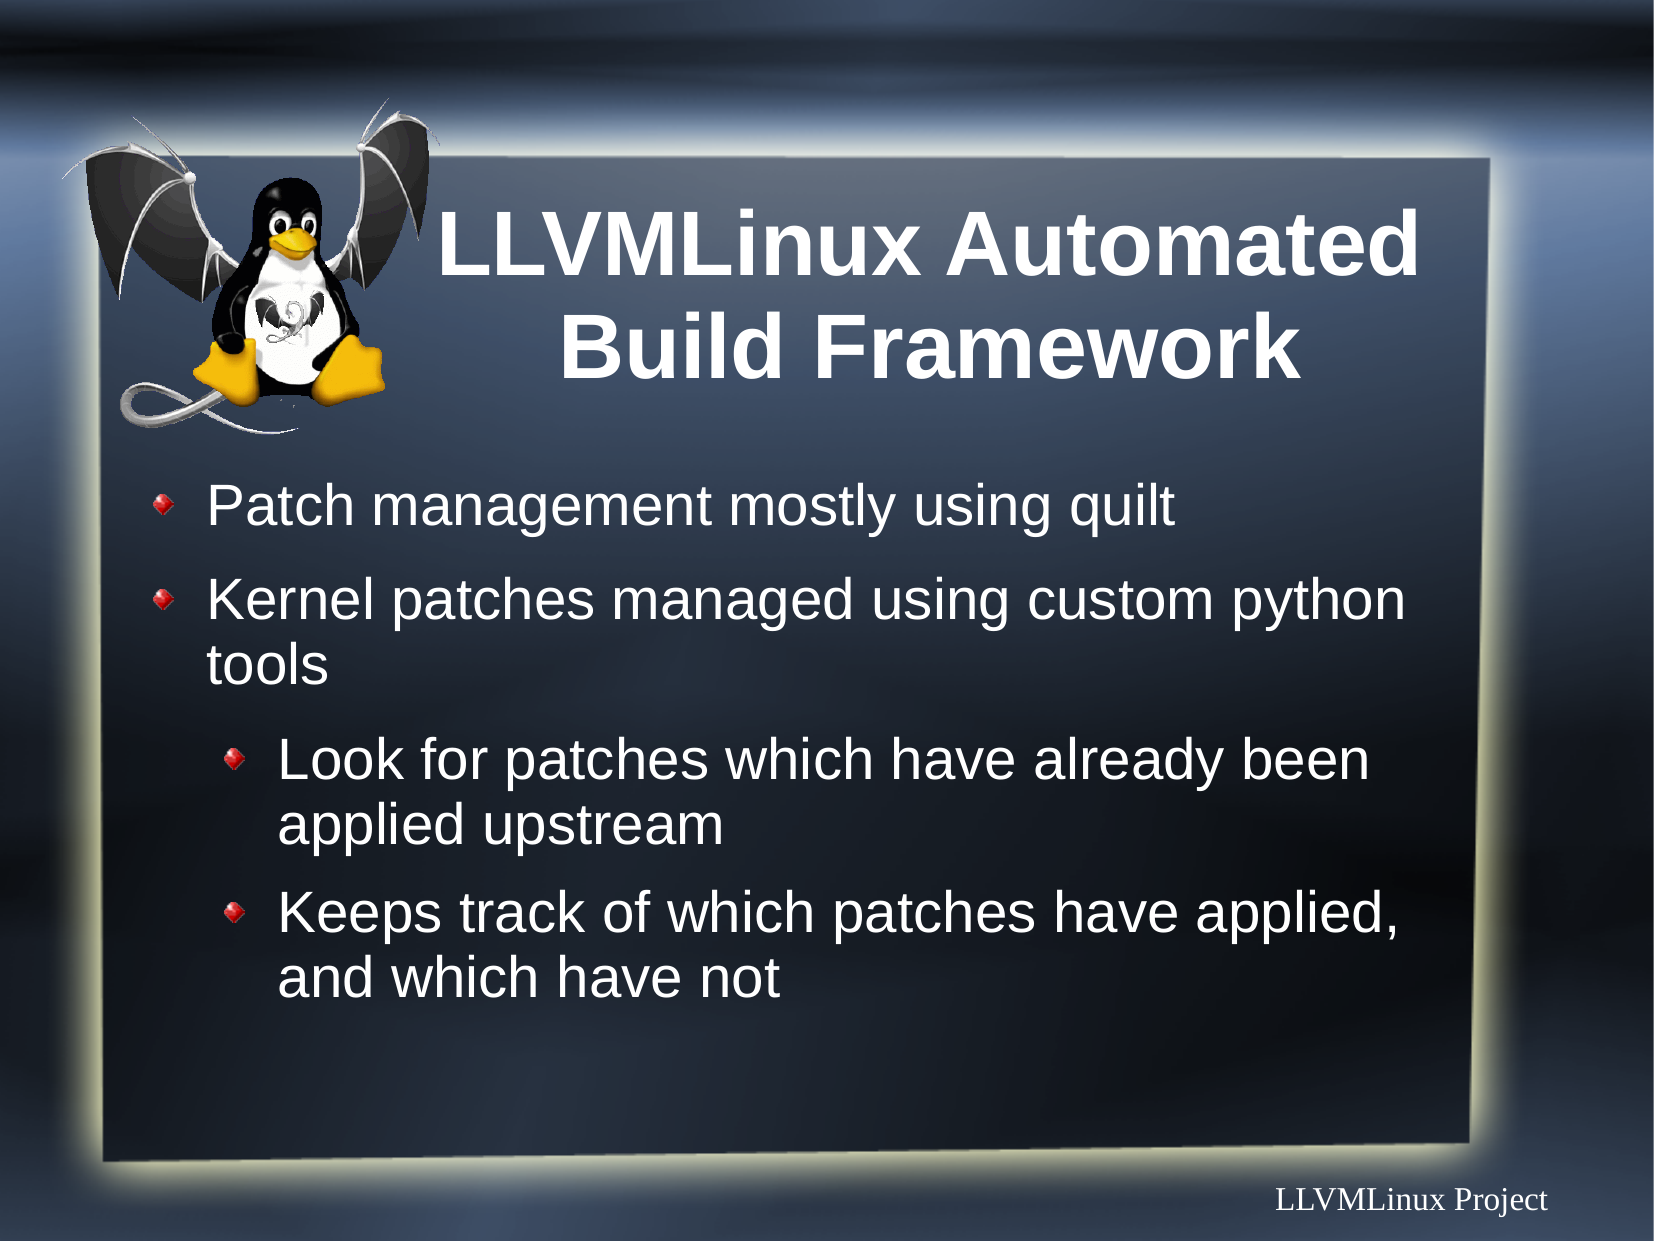

# LLVMLinux Automated Build Framework
Patch management mostly using quilt
Kernel patches managed using custom python tools
Look for patches which have already been applied upstream
Keeps track of which patches have applied, and which have not